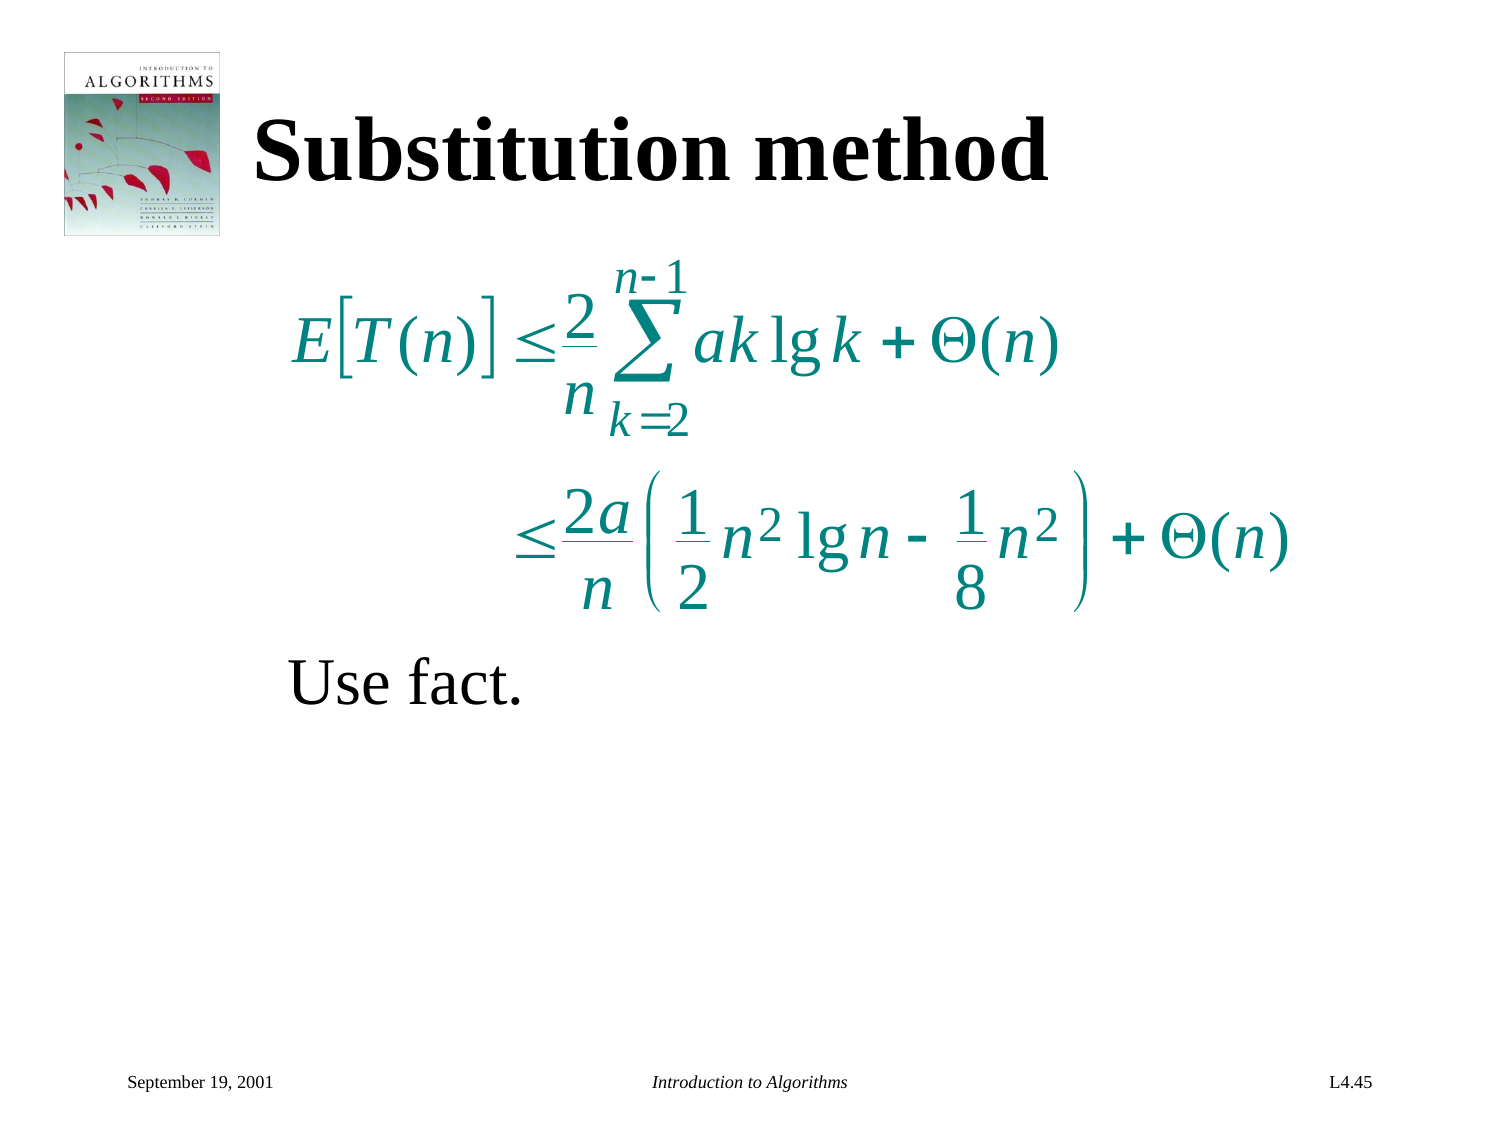

# Substitution method
Use fact.
September 19, 2001
Introduction to Algorithms
L4.